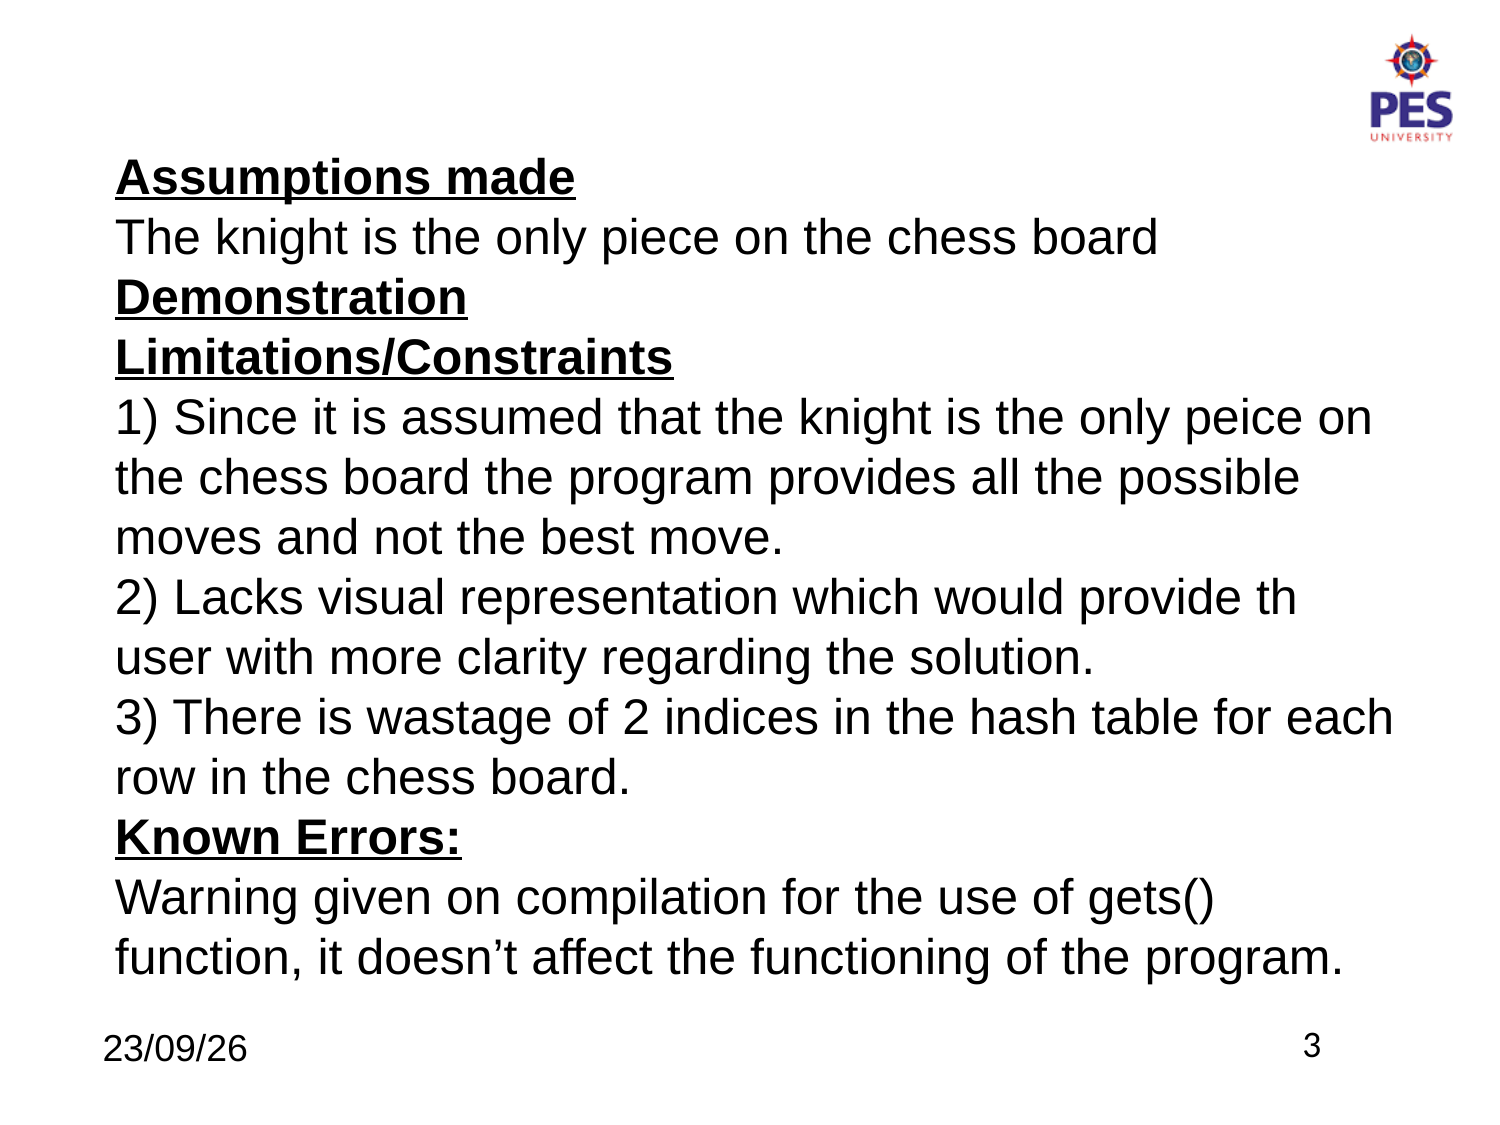

Assumptions made
The knight is the only piece on the chess board
Demonstration
Limitations/Constraints
1) Since it is assumed that the knight is the only peice on the chess board the program provides all the possible moves and not the best move.
2) Lacks visual representation which would provide th user with more clarity regarding the solution.
3) There is wastage of 2 indices in the hash table for each row in the chess board.
Known Errors:
Warning given on compilation for the use of gets() function, it doesn’t affect the functioning of the program.